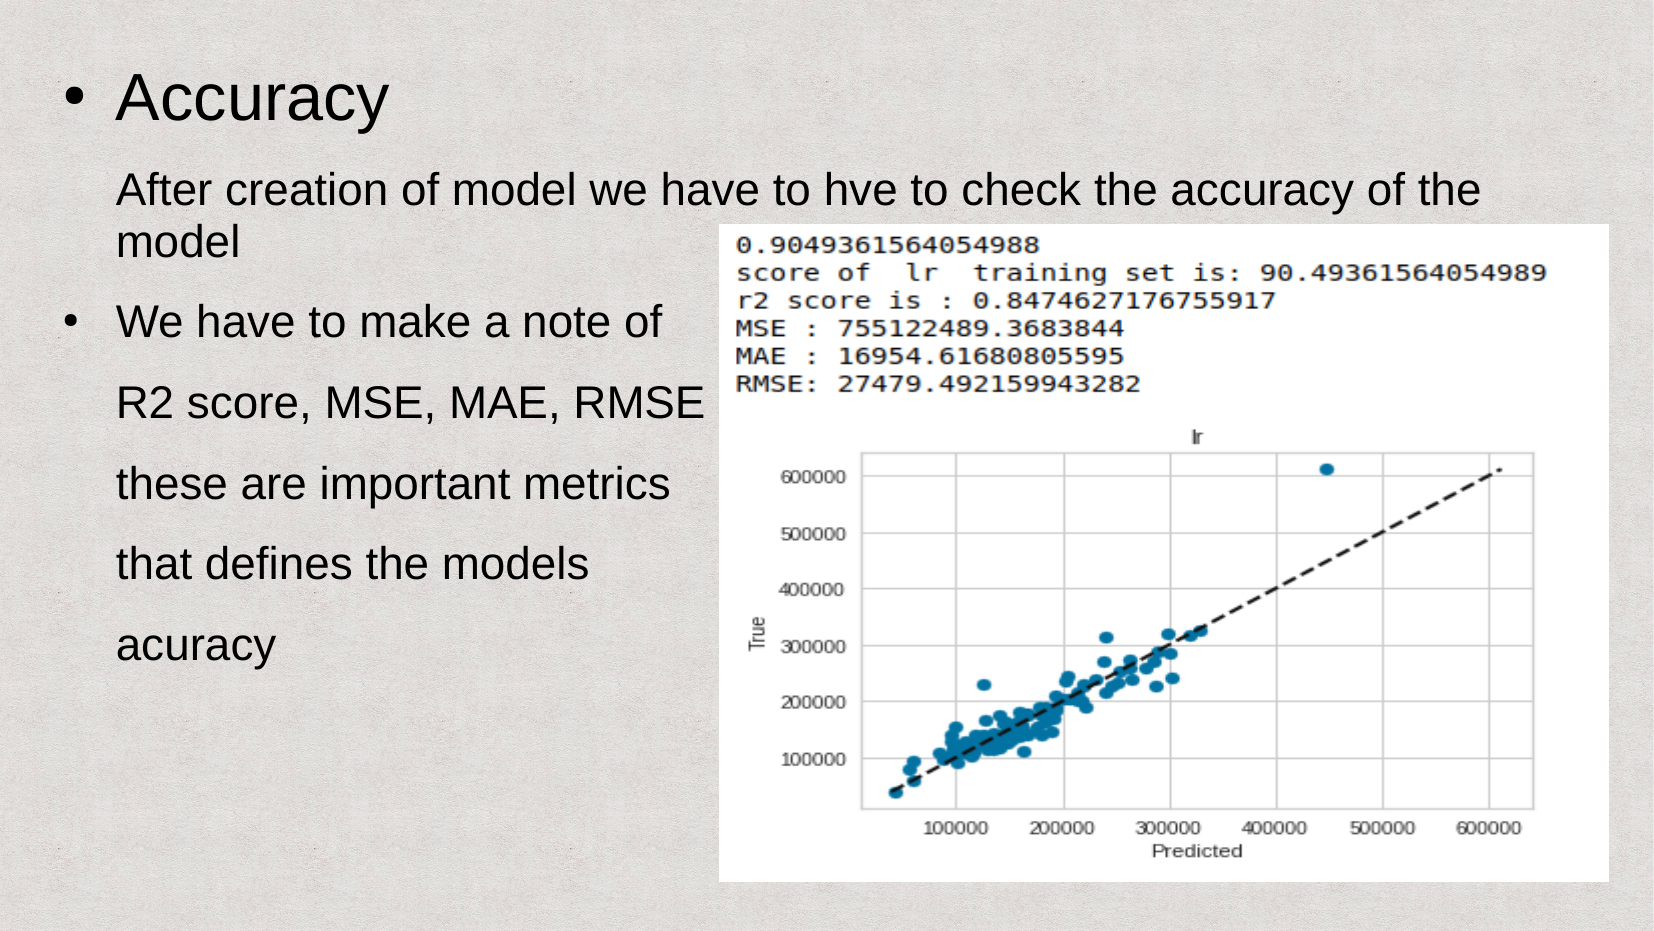

# Accuracy
After creation of model we have to hve to check the accuracy of the model
We have to make a note of
R2 score, MSE, MAE, RMSE
these are important metrics
that defines the models
acuracy